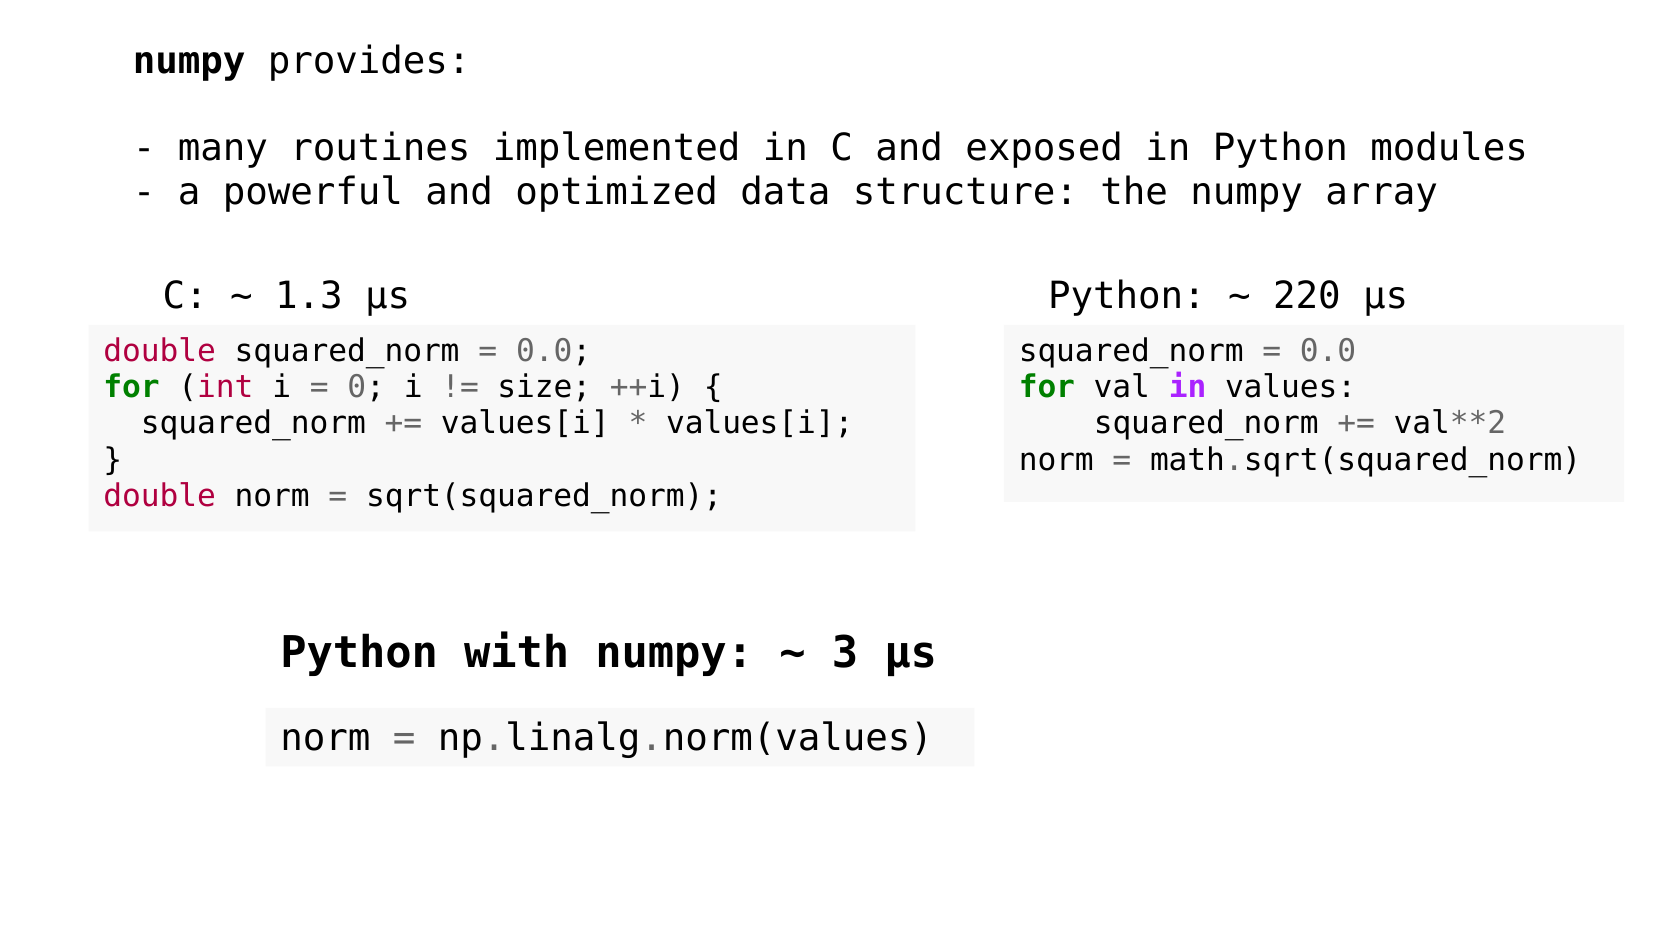

numpy provides:
- many routines implemented in C and exposed in Python modules
- a powerful and optimized data structure: the numpy array
C: ~ 1.3 µs
Python: ~ 220 µs
double squared_norm = 0.0;
for (int i = 0; i != size; ++i) {
 squared_norm += values[i] * values[i];
}
double norm = sqrt(squared_norm);
squared_norm = 0.0
for val in values:
 squared_norm += val**2
norm = math.sqrt(squared_norm)
Python with numpy: ~ 3 µs
norm = np.linalg.norm(values)